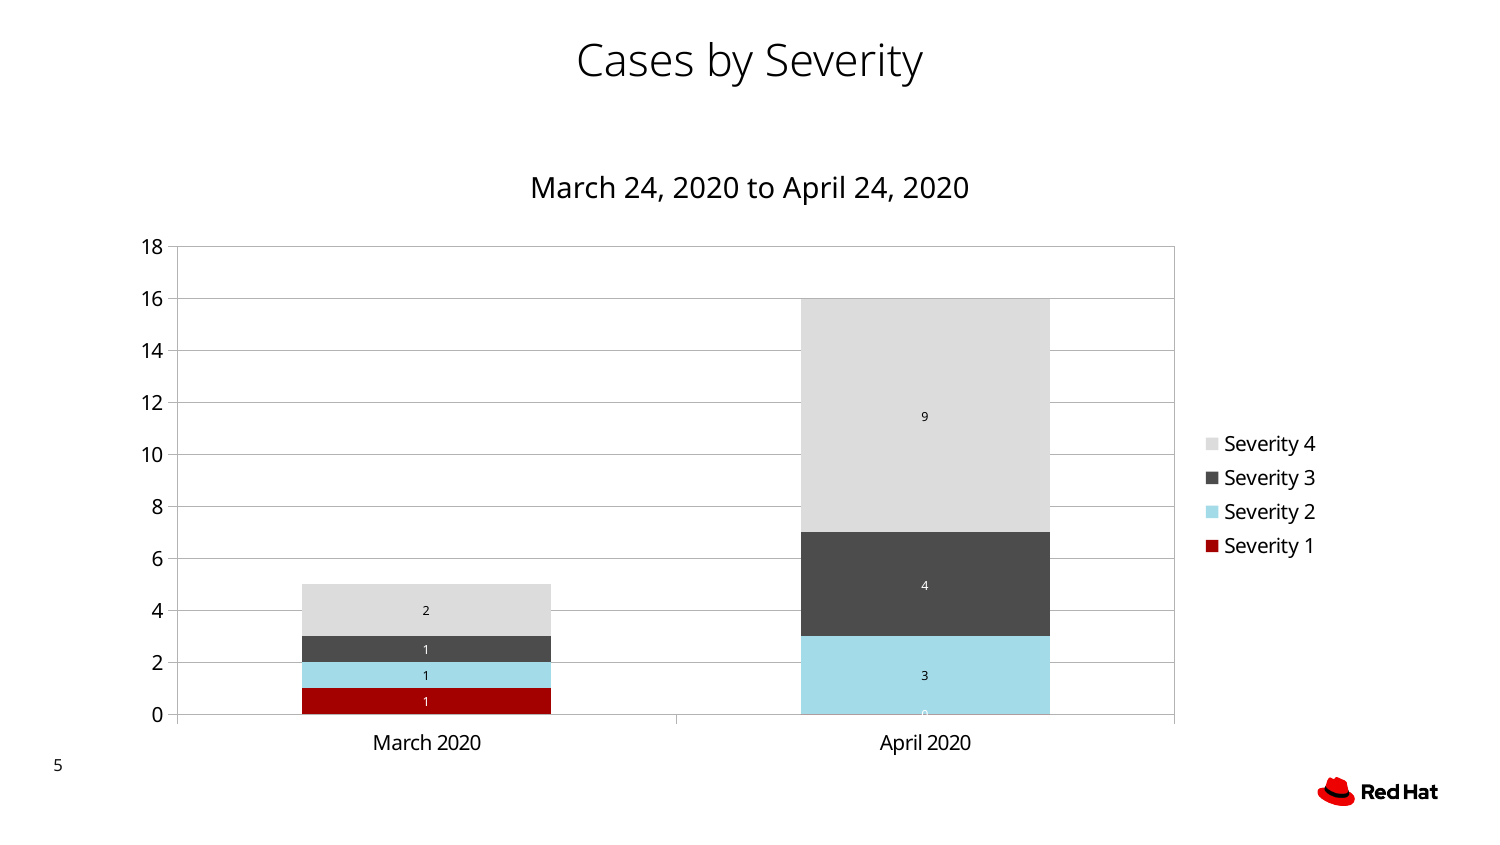

# Cases by Severity
March 24, 2020 to April 24, 2020
### Chart
| Category | Severity 1 | Severity 2 | Severity 3 | Severity 4 |
|---|---|---|---|---|
| March 2020 | 1.0 | 1.0 | 1.0 | 2.0 |
| April 2020 | 0.0 | 3.0 | 4.0 | 9.0 |5